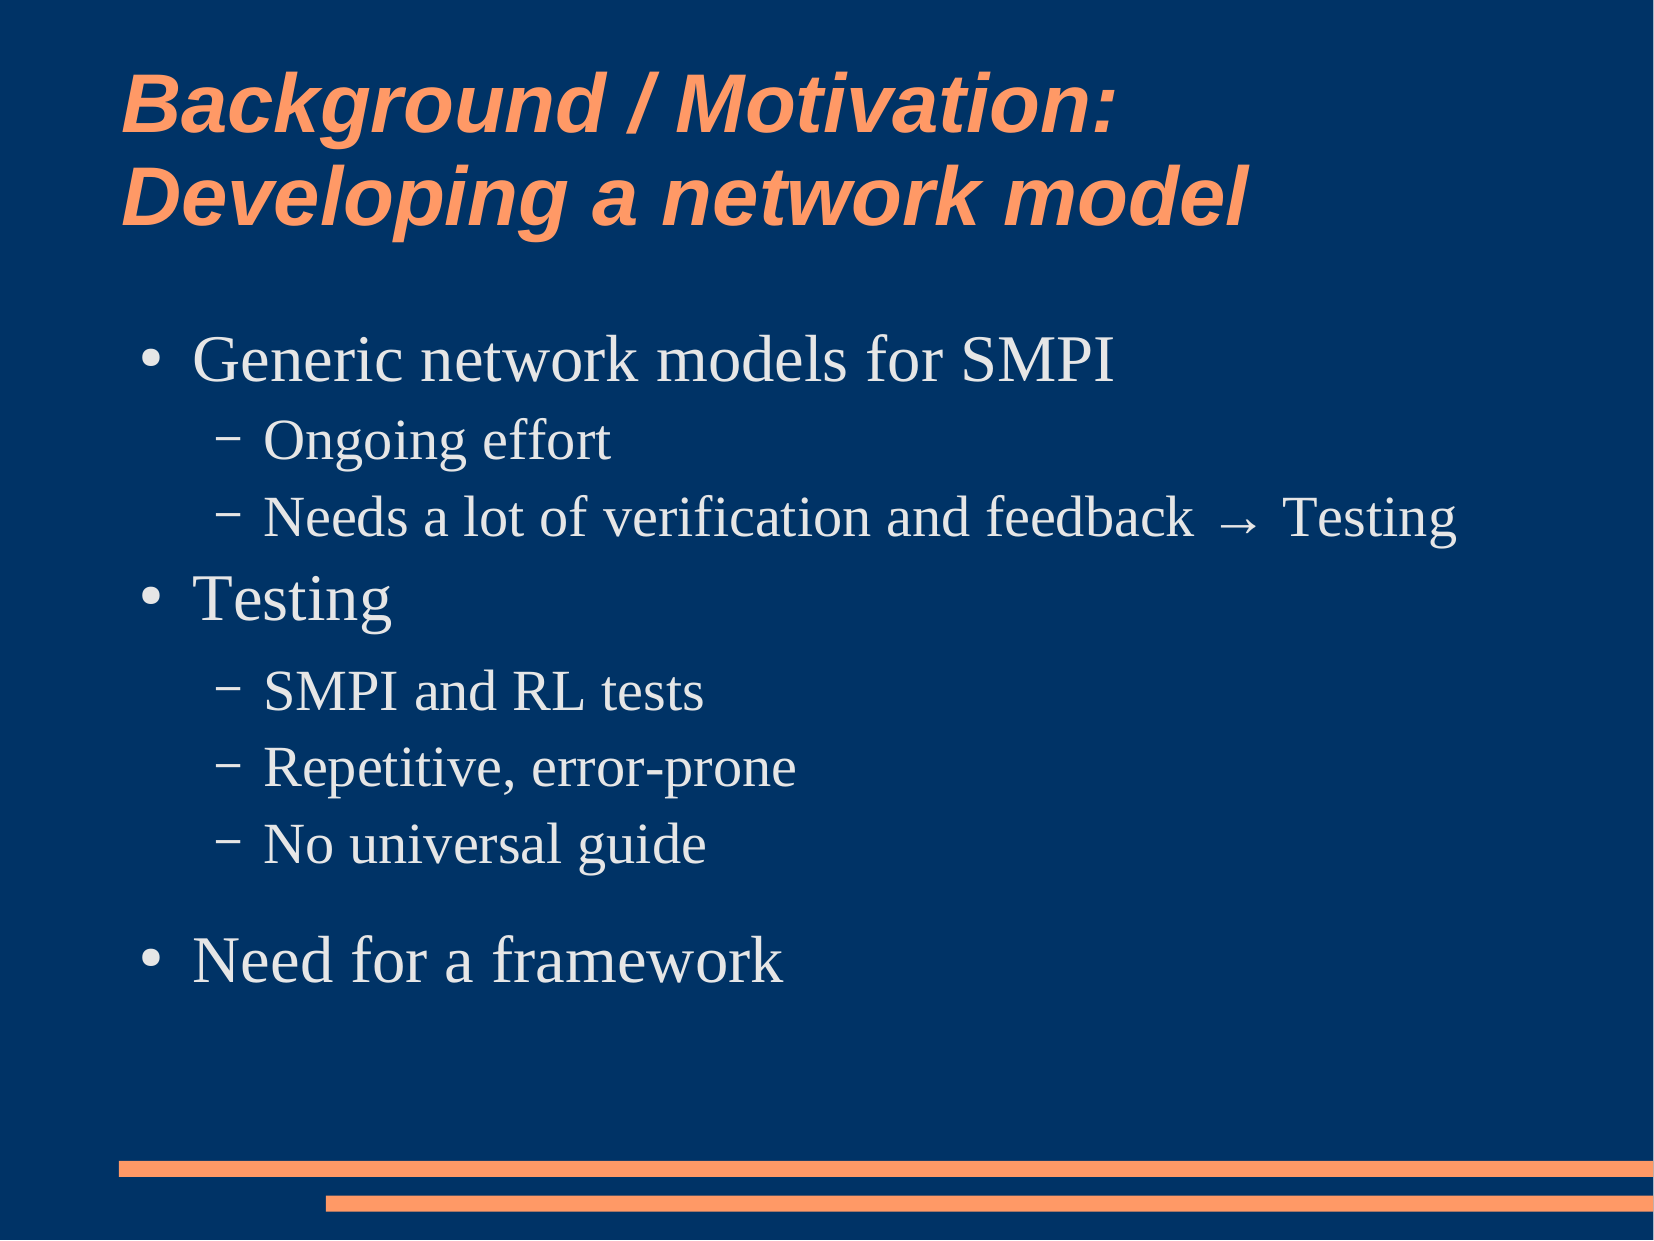

# Background / Motivation: Developing a network model
Generic network models for SMPI
Ongoing effort
Needs a lot of verification and feedback → Testing
Testing
SMPI and RL tests
Repetitive, error-prone
No universal guide
Need for a framework